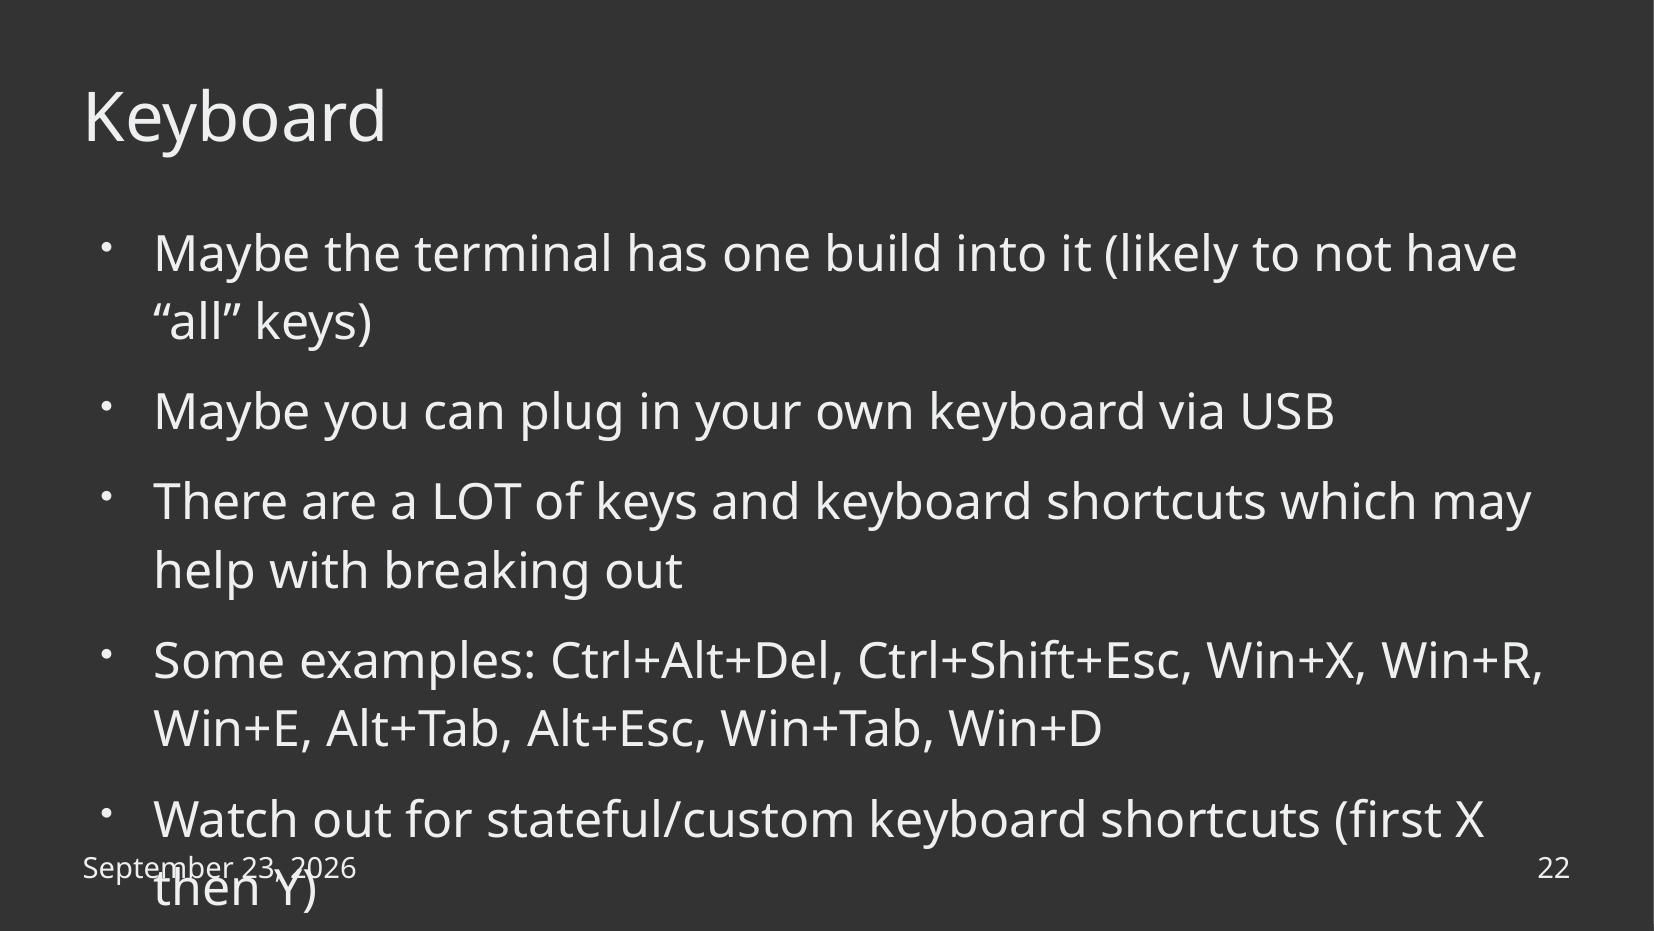

# Keyboard
Maybe the terminal has one build into it (likely to not have “all” keys)
Maybe you can plug in your own keyboard via USB
There are a LOT of keys and keyboard shortcuts which may help with breaking out
Some examples: Ctrl+Alt+Del, Ctrl+Shift+Esc, Win+X, Win+R, Win+E, Alt+Tab, Alt+Esc, Win+Tab, Win+D
Watch out for stateful/custom keyboard shortcuts (first X then Y)
22